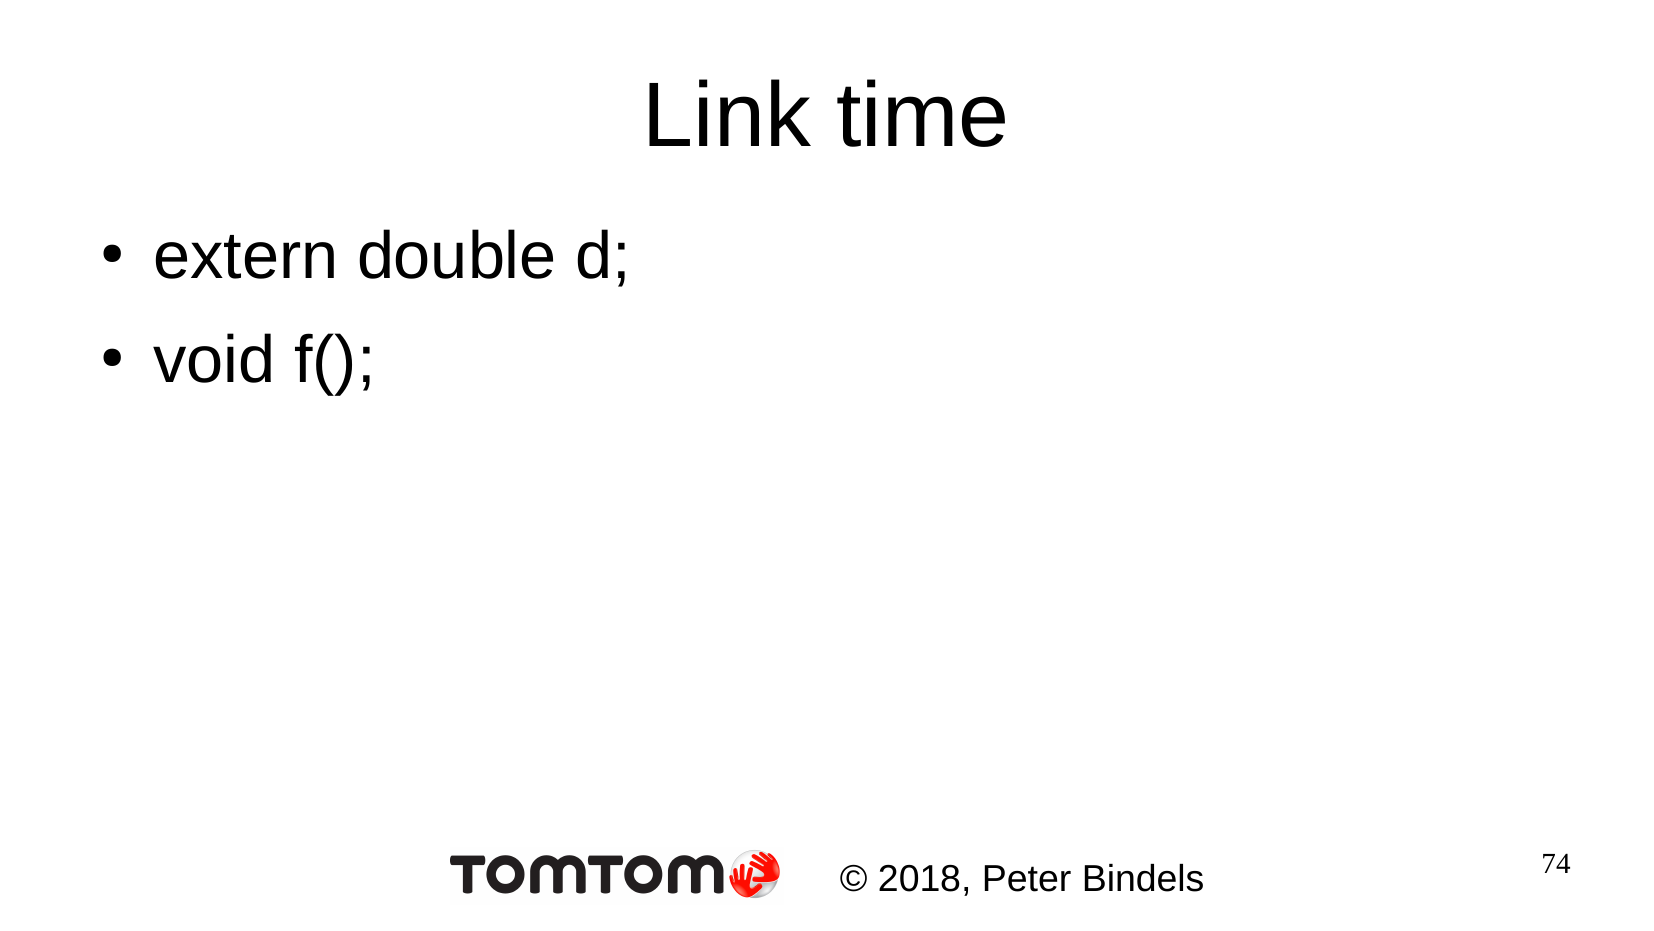

# Link time
extern double d;
void f();
74